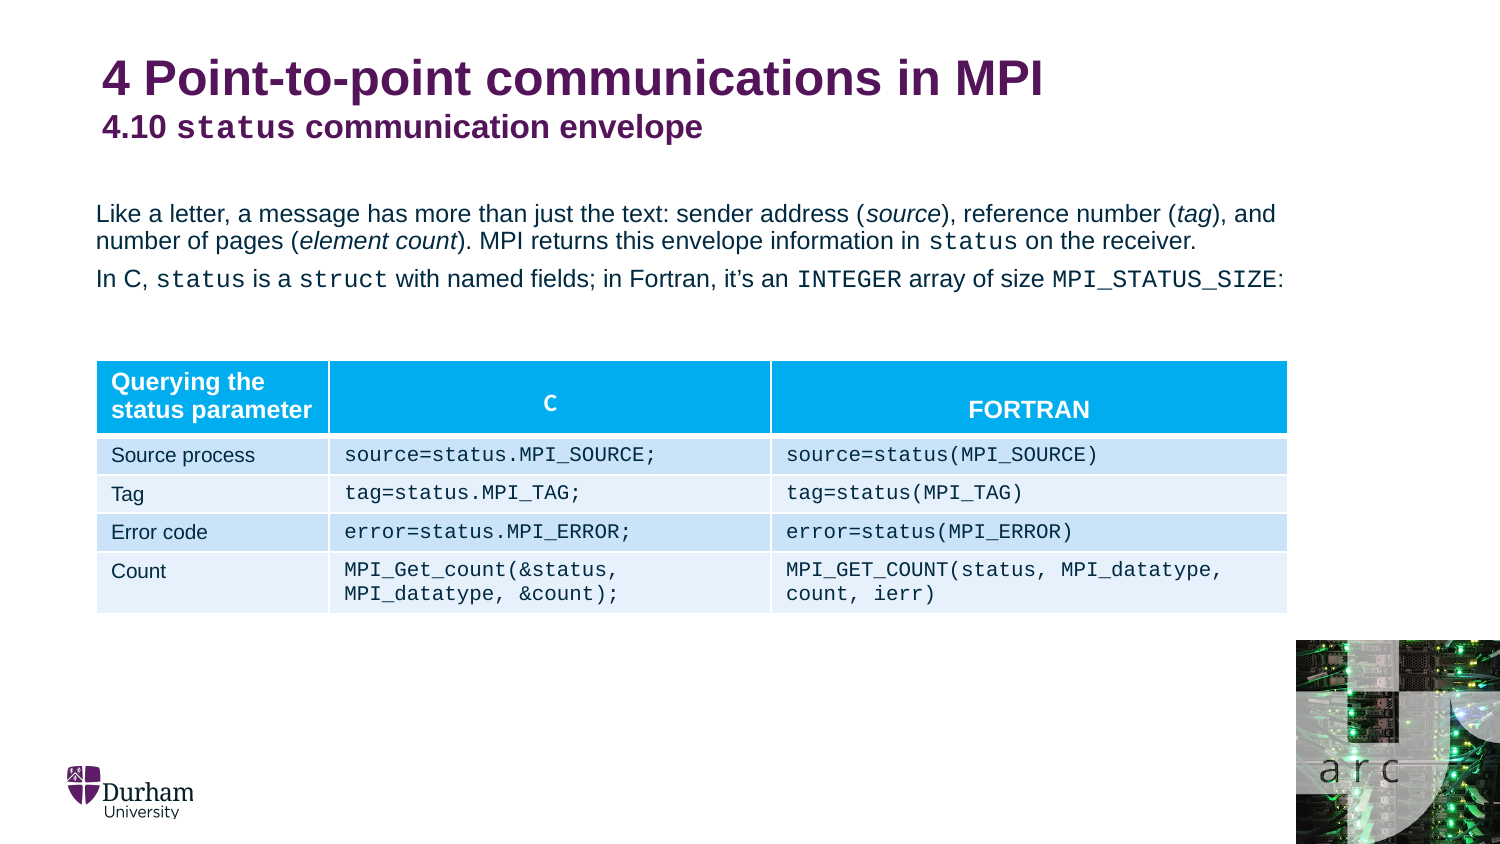

# 4 Point-to-point communications in MPI 4.10 status communication envelope
Like a letter, a message has more than just the text: sender address (source), reference number (tag), and number of pages (element count). MPI returns this envelope information in status on the receiver.
In C, status is a struct with named fields; in Fortran, it’s an INTEGER array of size MPI_STATUS_SIZE:
| Querying the status parameter | C | FORTRAN |
| --- | --- | --- |
| Source process | source=status.MPI\_SOURCE; | source=status(MPI\_SOURCE) |
| Tag | tag=status.MPI\_TAG; | tag=status(MPI\_TAG) |
| Error code | error=status.MPI\_ERROR; | error=status(MPI\_ERROR) |
| Count | MPI\_Get\_count(&status, MPI\_datatype, &count); | MPI\_GET\_COUNT(status, MPI\_datatype, count, ierr) |